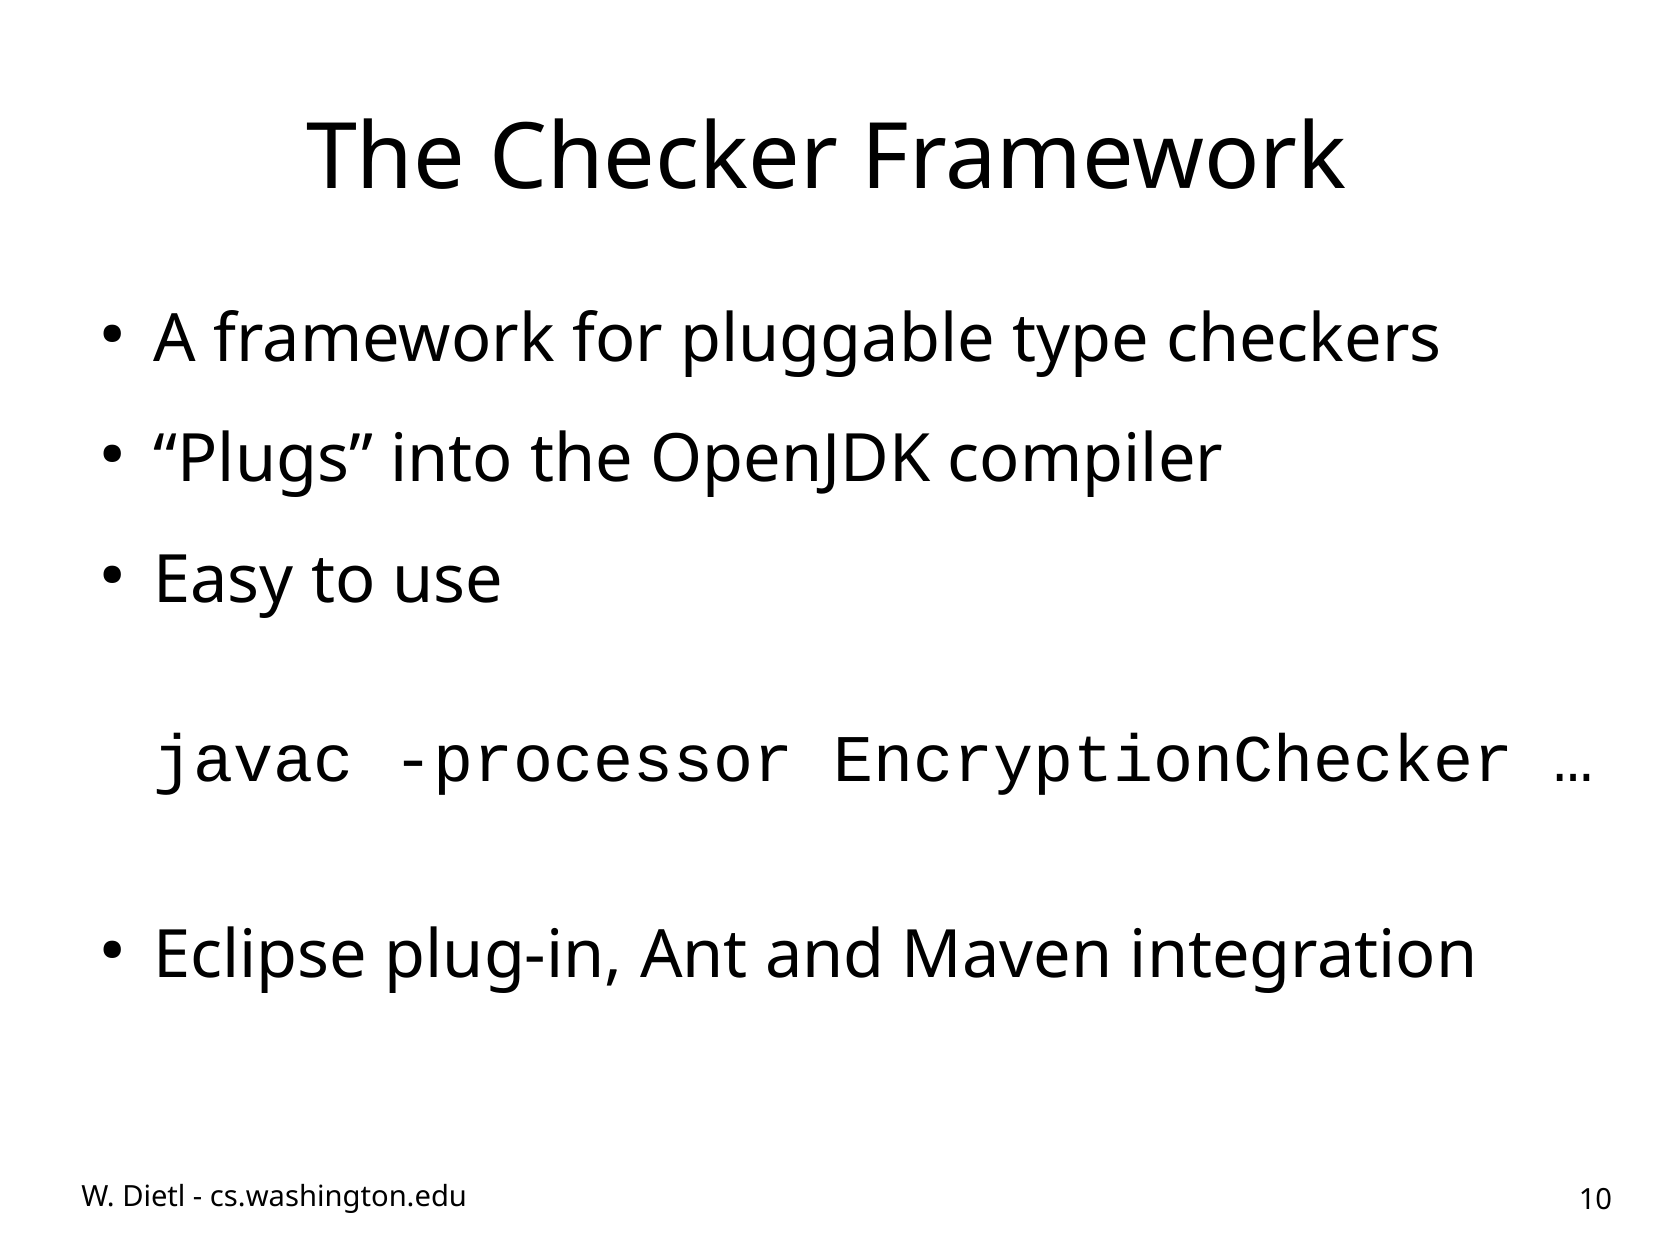

# The Checker Framework
A framework for pluggable type checkers
“Plugs” into the OpenJDK compiler
Easy to use
javac -processor EncryptionChecker …
Eclipse plug-in, Ant and Maven integration
W. Dietl - cs.washington.edu
10